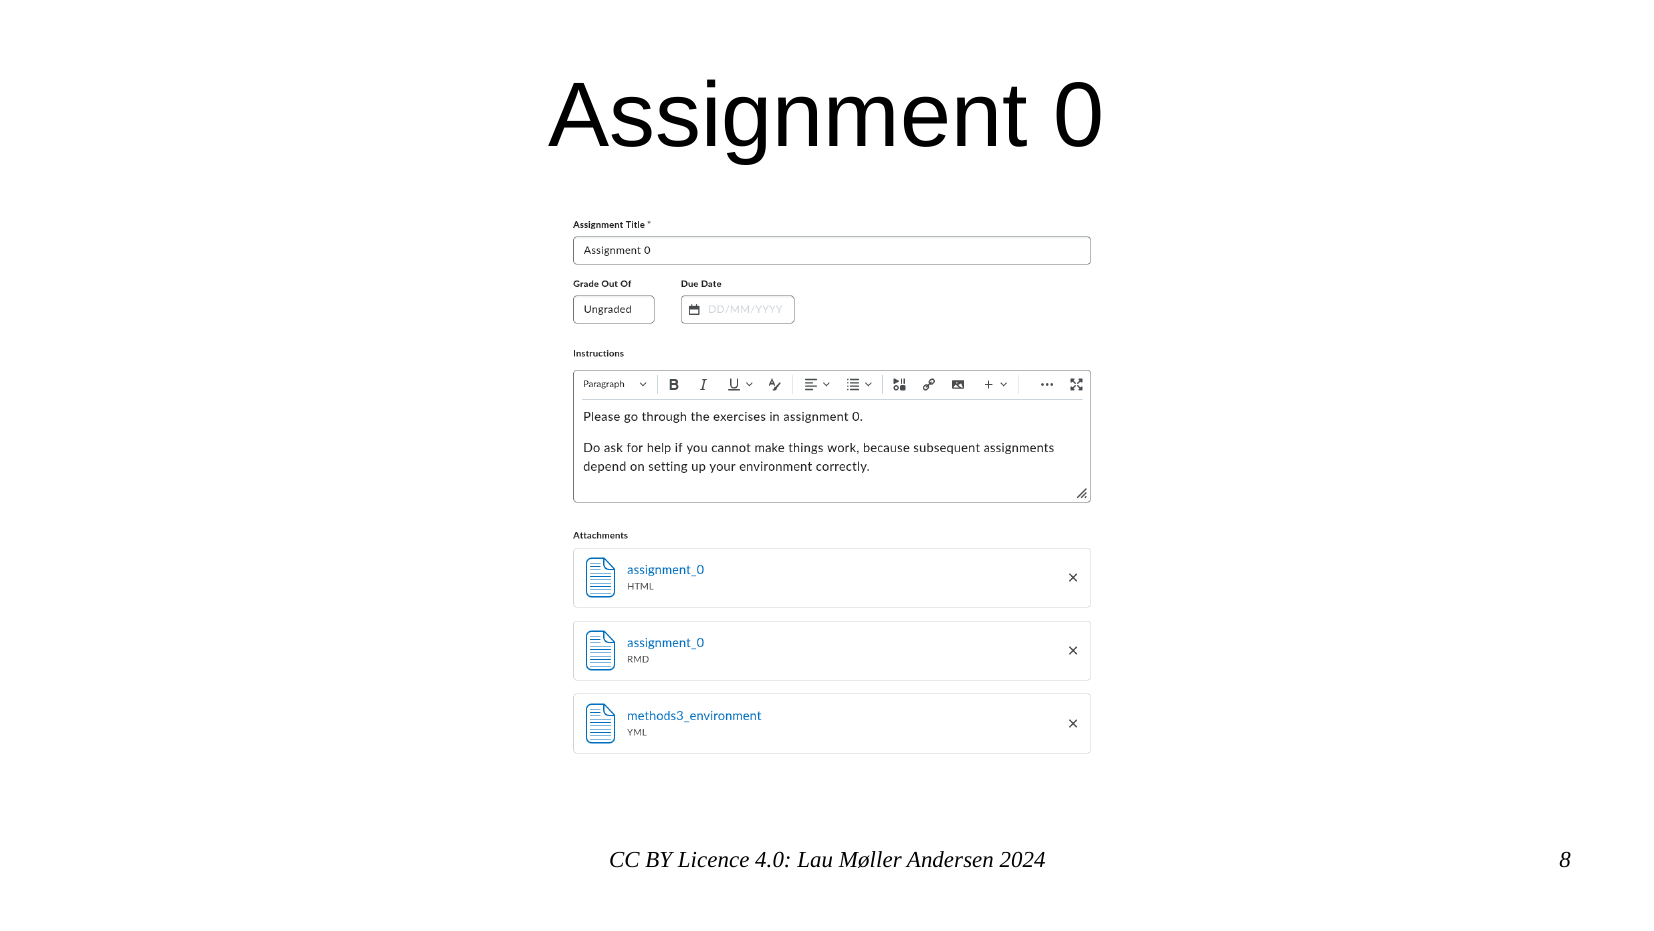

# Assignment 0
CC BY Licence 4.0: Lau Møller Andersen 2024
8